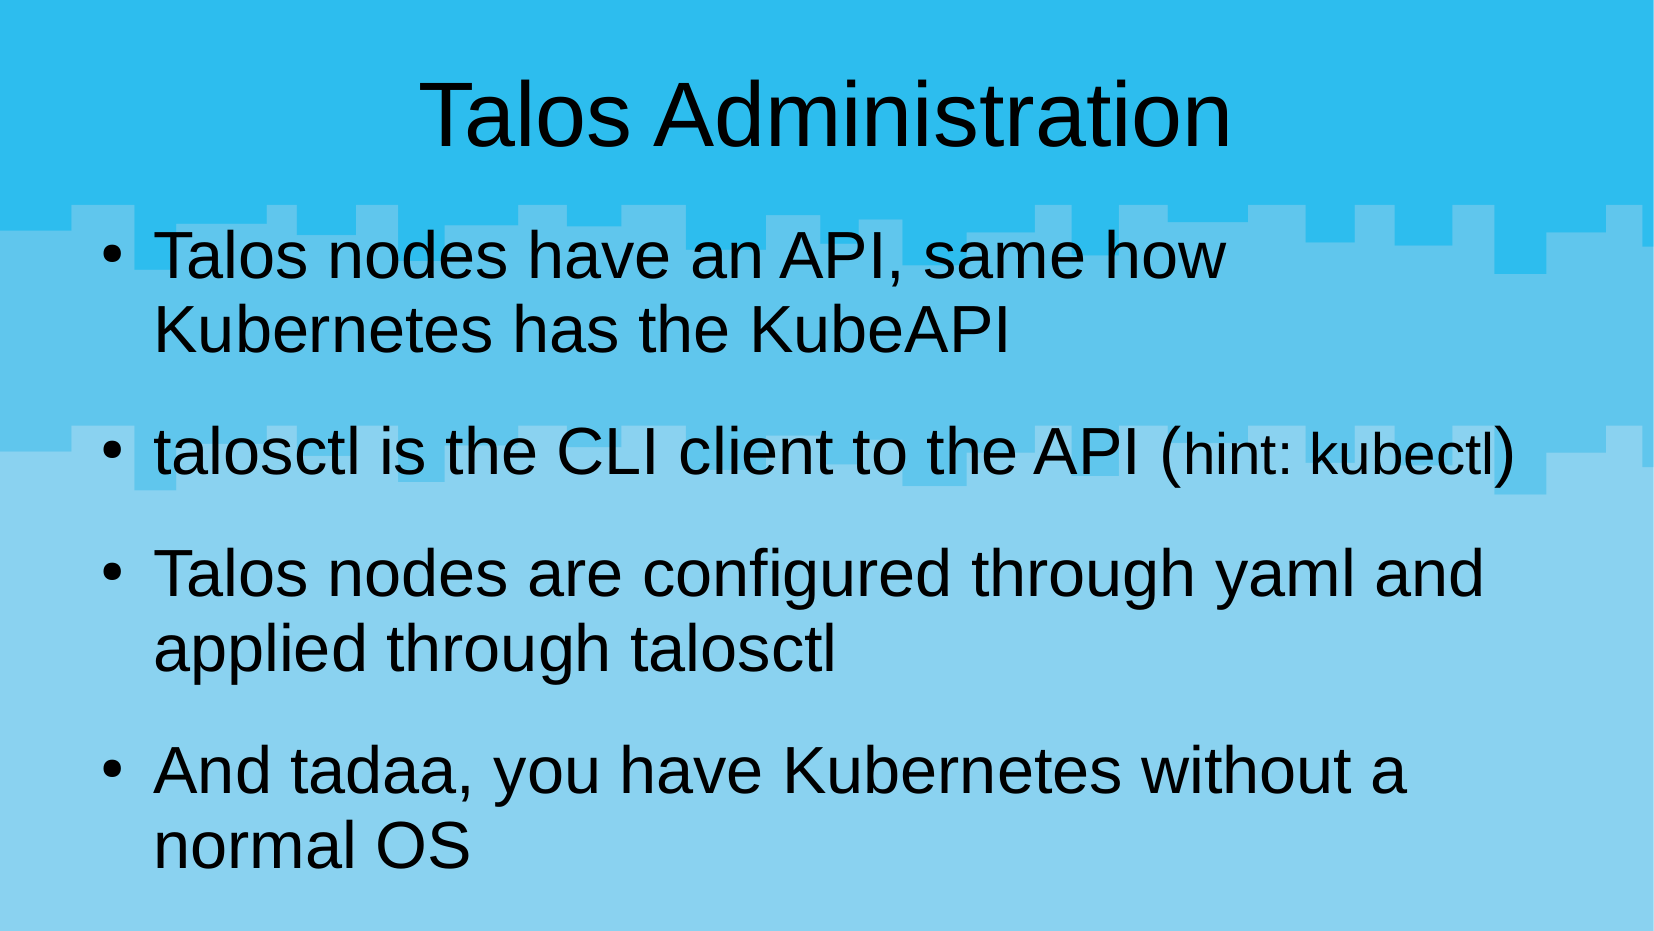

# Talos Administration
Talos nodes have an API, same how Kubernetes has the KubeAPI
talosctl is the CLI client to the API (hint: kubectl)
Talos nodes are configured through yaml and applied through talosctl
And tadaa, you have Kubernetes without a normal OS